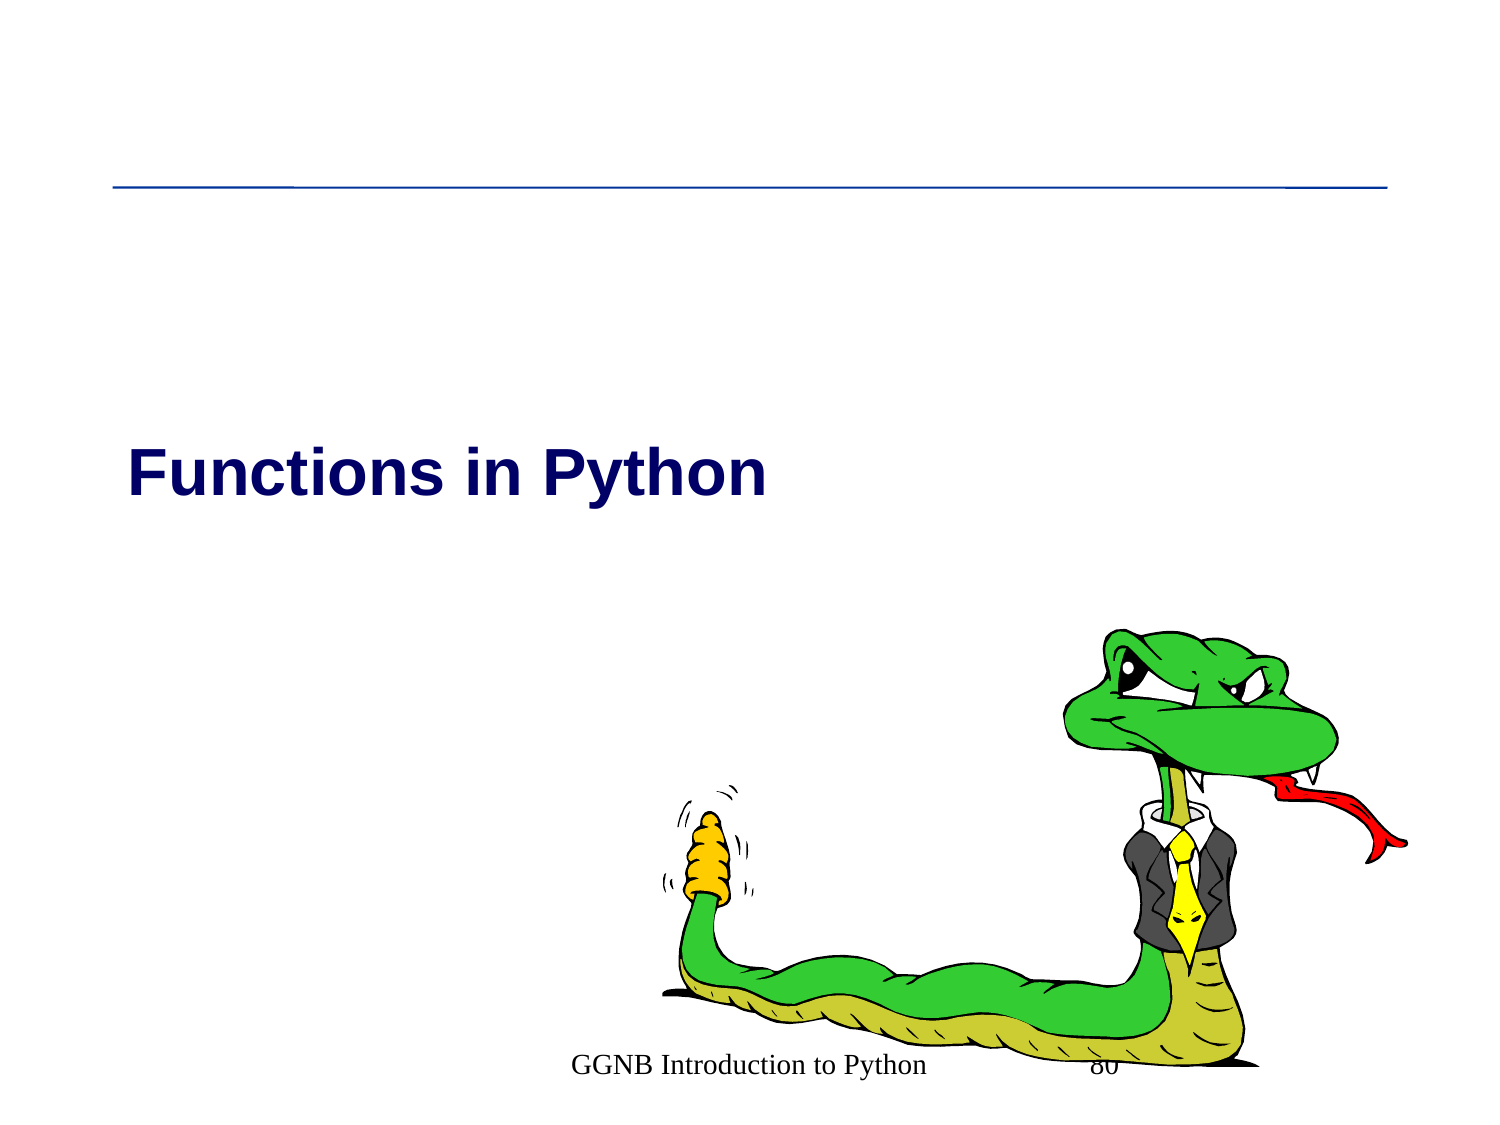

# Functions in Python
GGNB Introduction to Python
80